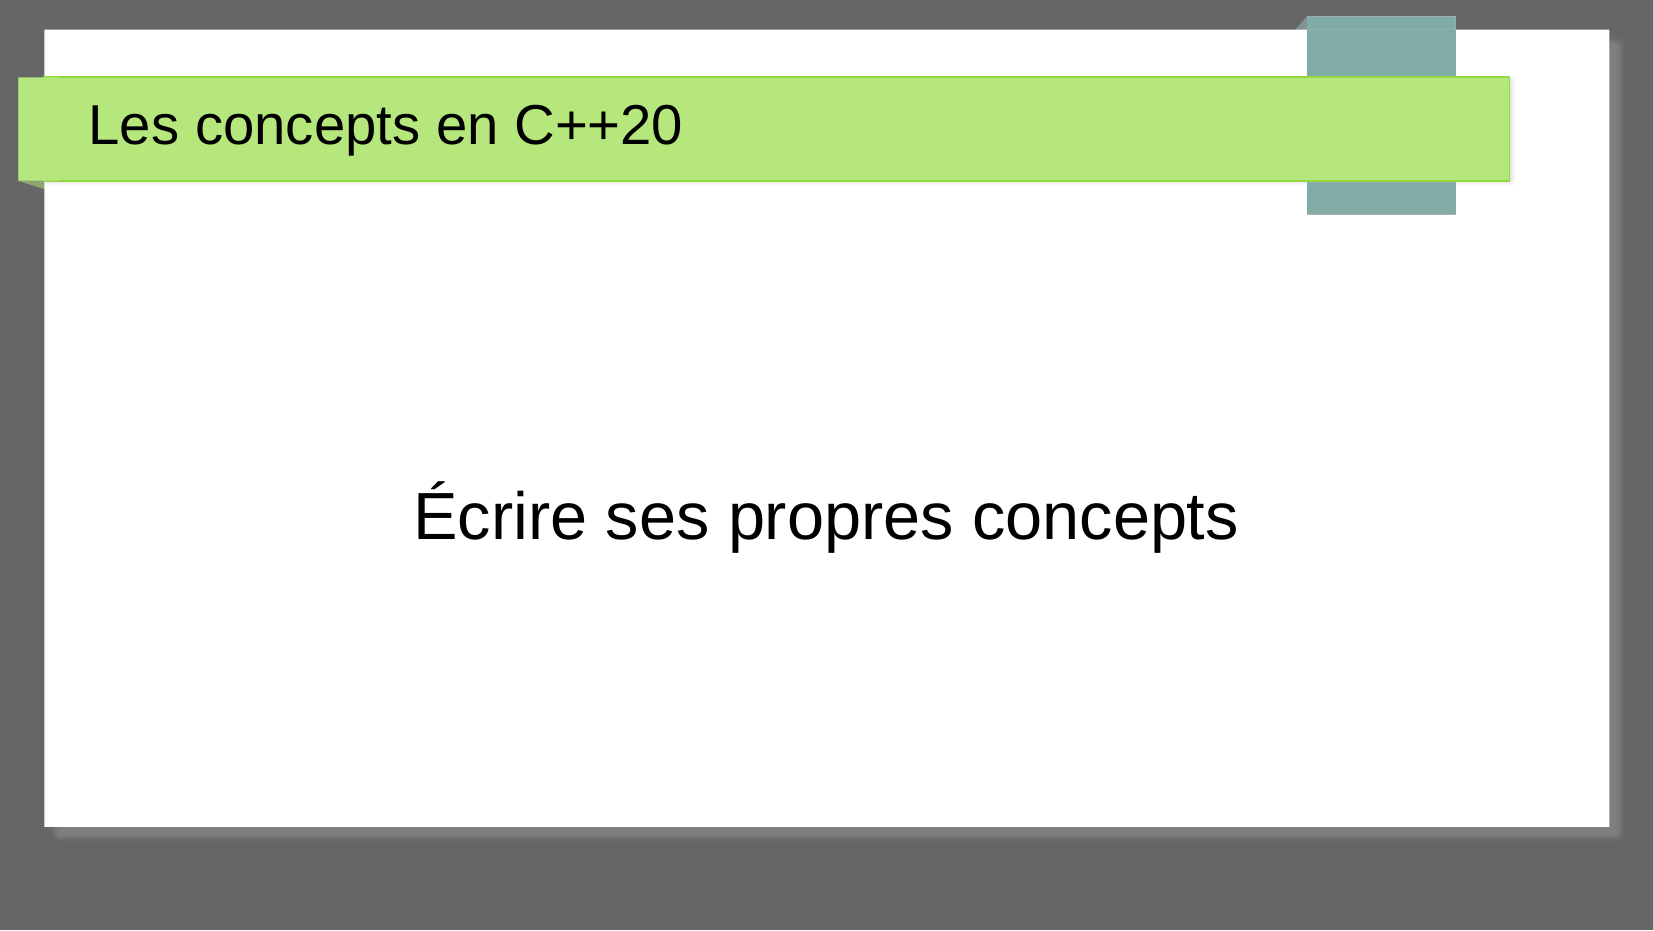

# Les concepts en C++20
Écrire ses propres concepts